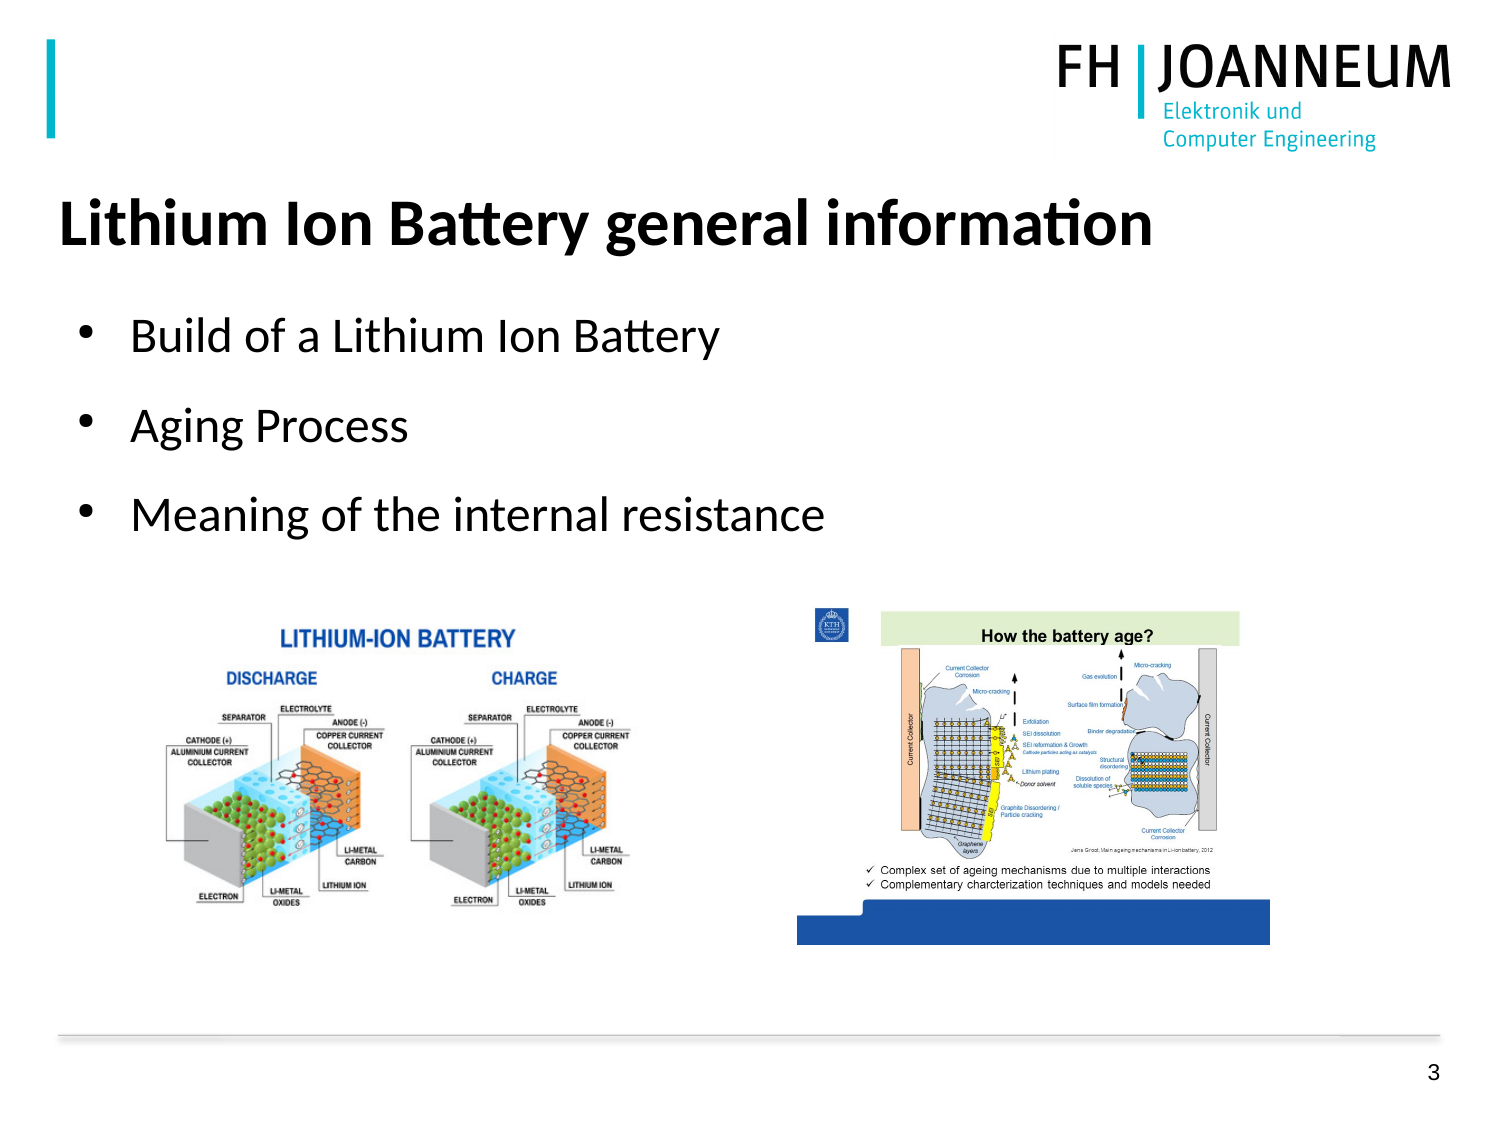

# Lithium Ion Battery general information
Build of a Lithium Ion Battery
Aging Process
Meaning of the internal resistance
3